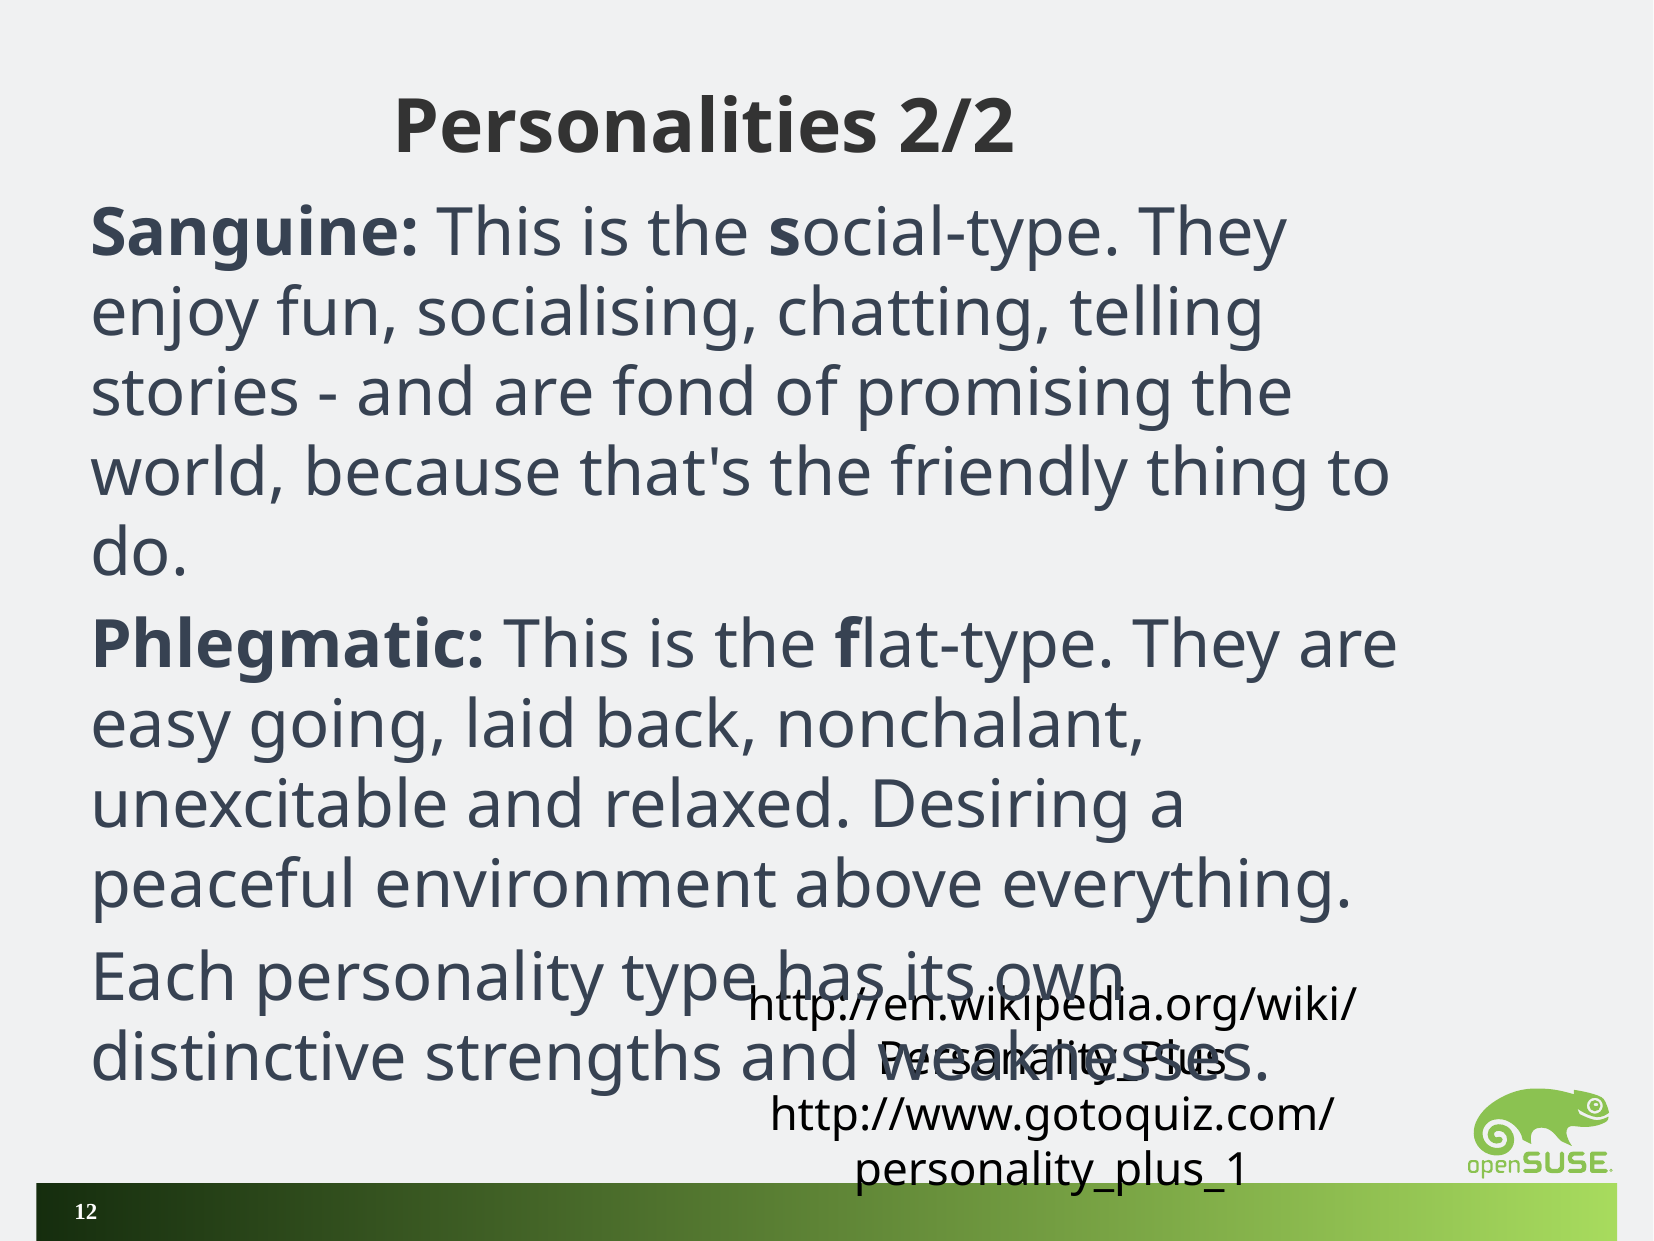

# Personalities 2/2
Sanguine: This is the social-type. They enjoy fun, socialising, chatting, telling stories - and are fond of promising the world, because that's the friendly thing to do.
Phlegmatic: This is the flat-type. They are easy going, laid back, nonchalant, unexcitable and relaxed. Desiring a peaceful environment above everything.
Each personality type has its own distinctive strengths and weaknesses.
http://en.wikipedia.org/wiki/Personality_Plus
http://www.gotoquiz.com/personality_plus_1
12